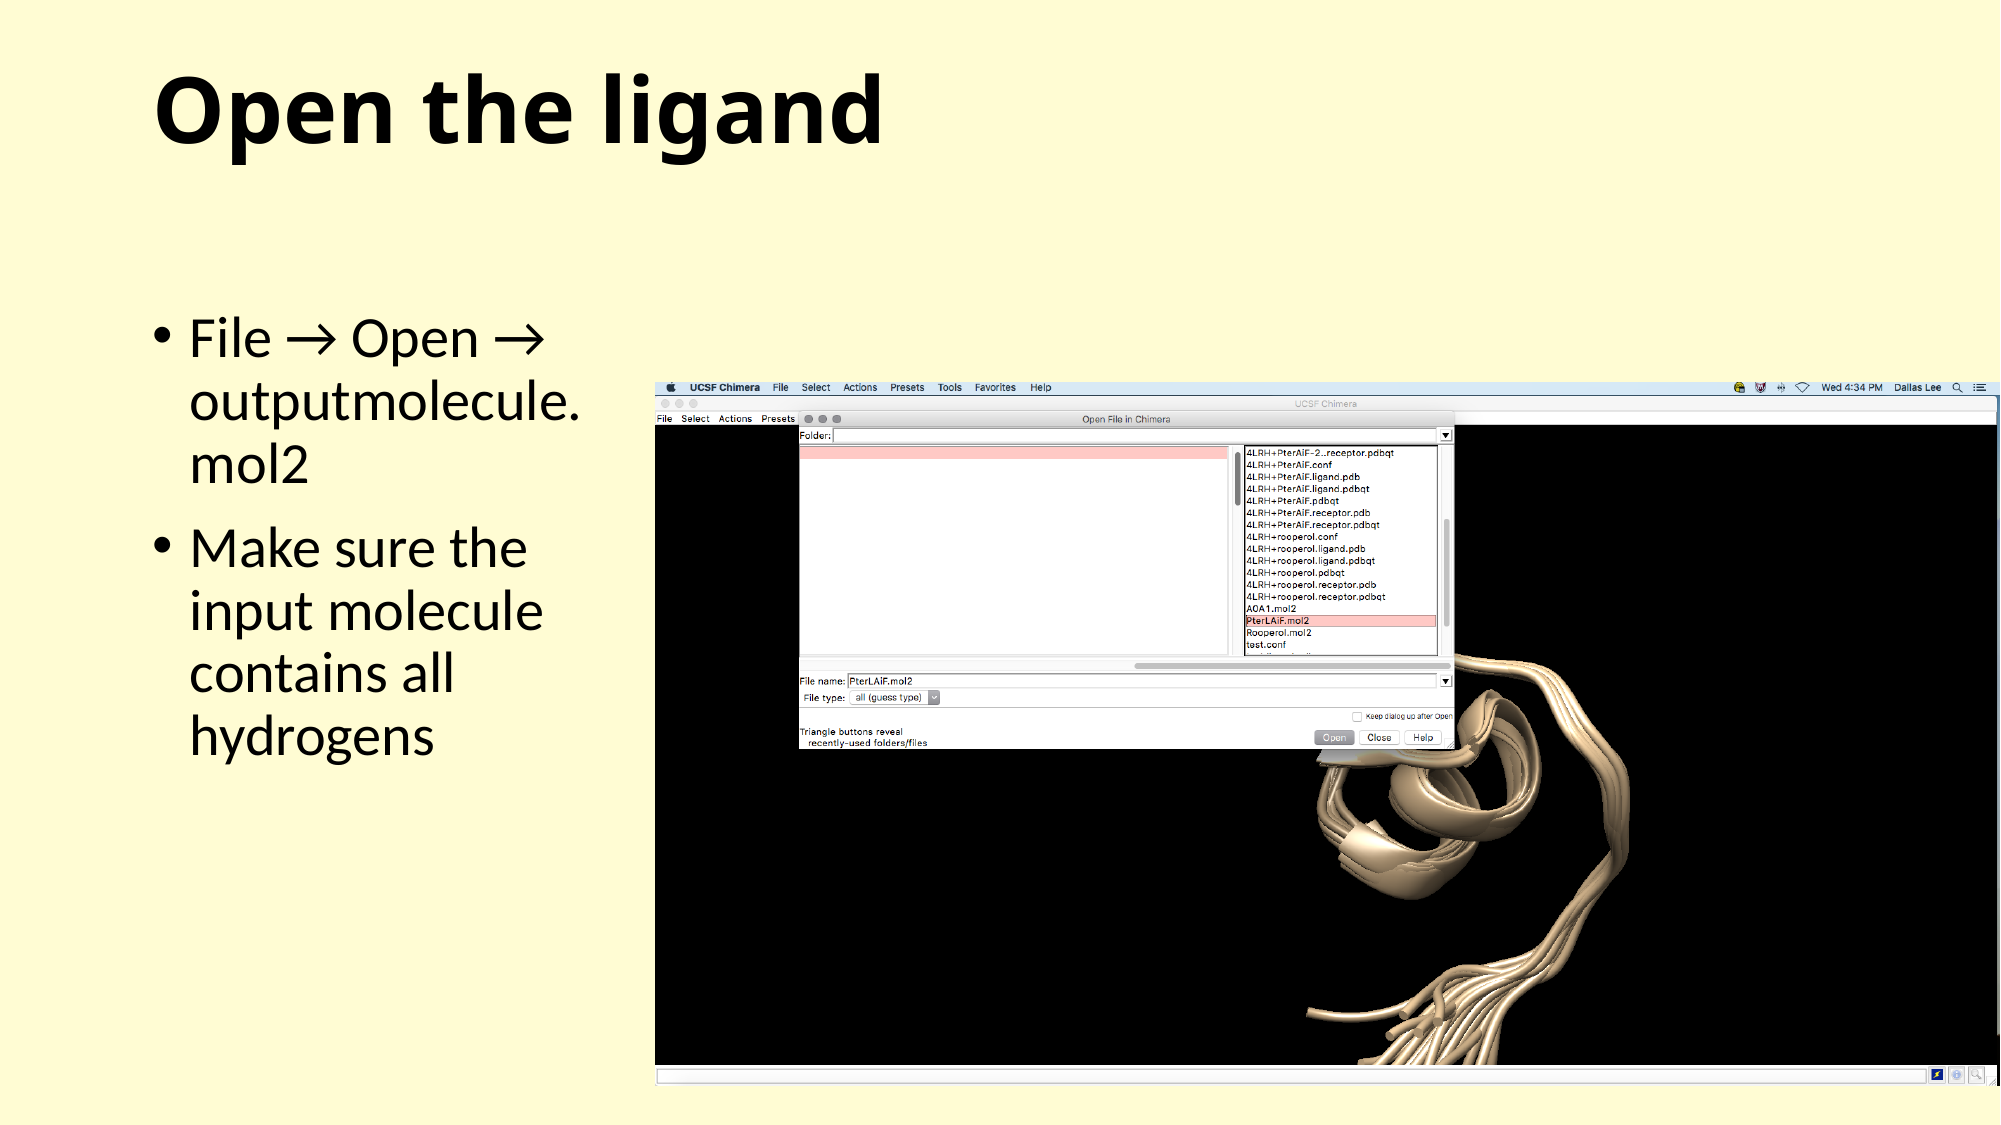

# Open the ligand
File → Open → outputmolecule.mol2
Make sure the input molecule contains all hydrogens